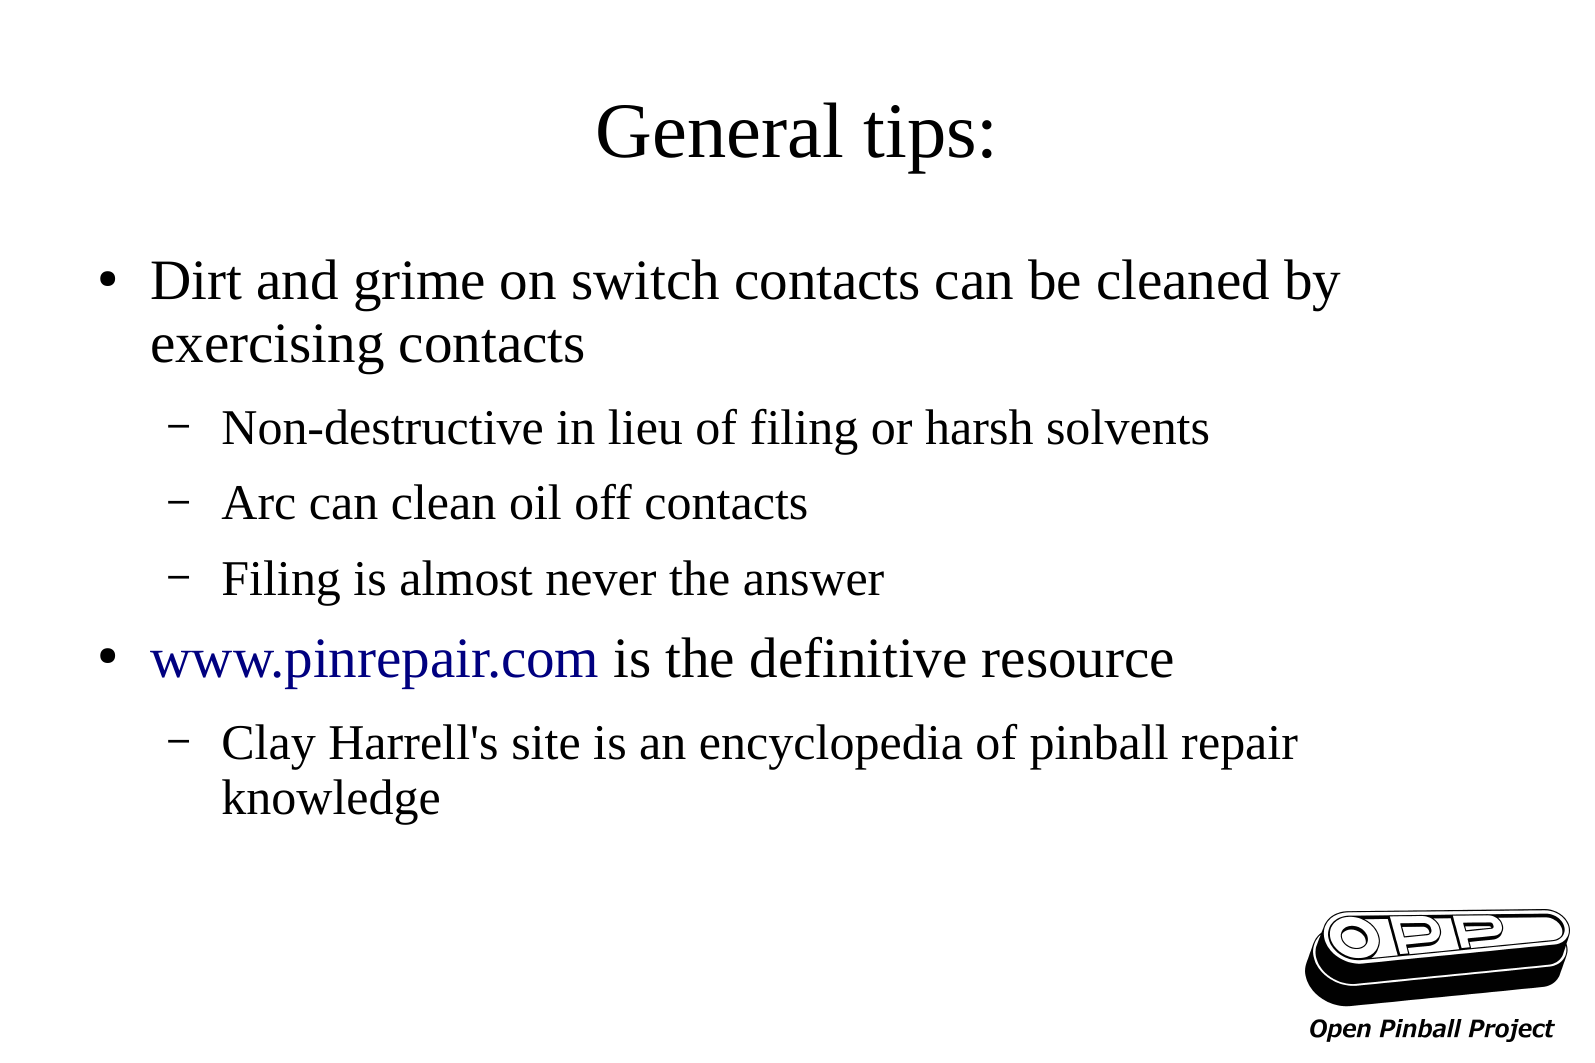

# General tips:
Dirt and grime on switch contacts can be cleaned by exercising contacts
Non-destructive in lieu of filing or harsh solvents
Arc can clean oil off contacts
Filing is almost never the answer
www.pinrepair.com is the definitive resource
Clay Harrell's site is an encyclopedia of pinball repair knowledge